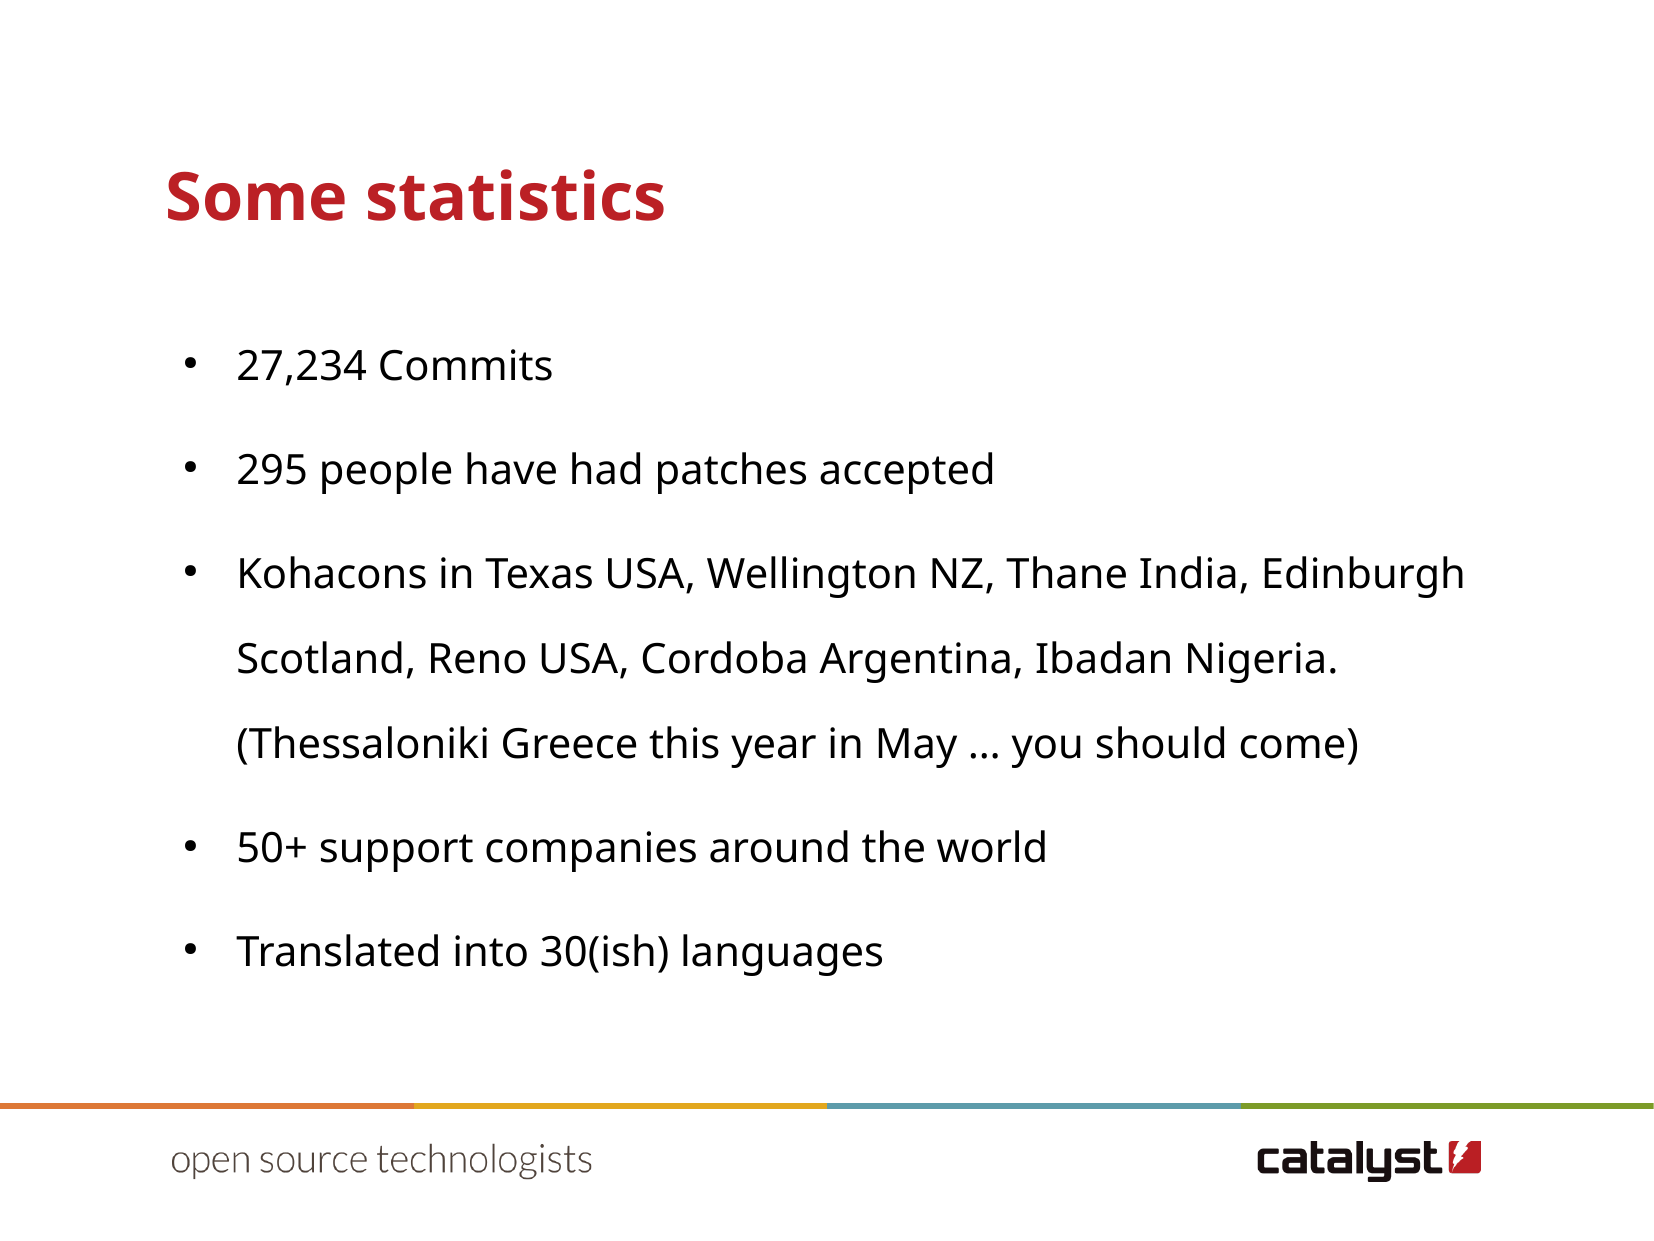

# Some statistics
27,234 Commits
295 people have had patches accepted
Kohacons in Texas USA, Wellington NZ, Thane India, Edinburgh Scotland, Reno USA, Cordoba Argentina, Ibadan Nigeria. (Thessaloniki Greece this year in May … you should come)
50+ support companies around the world
Translated into 30(ish) languages